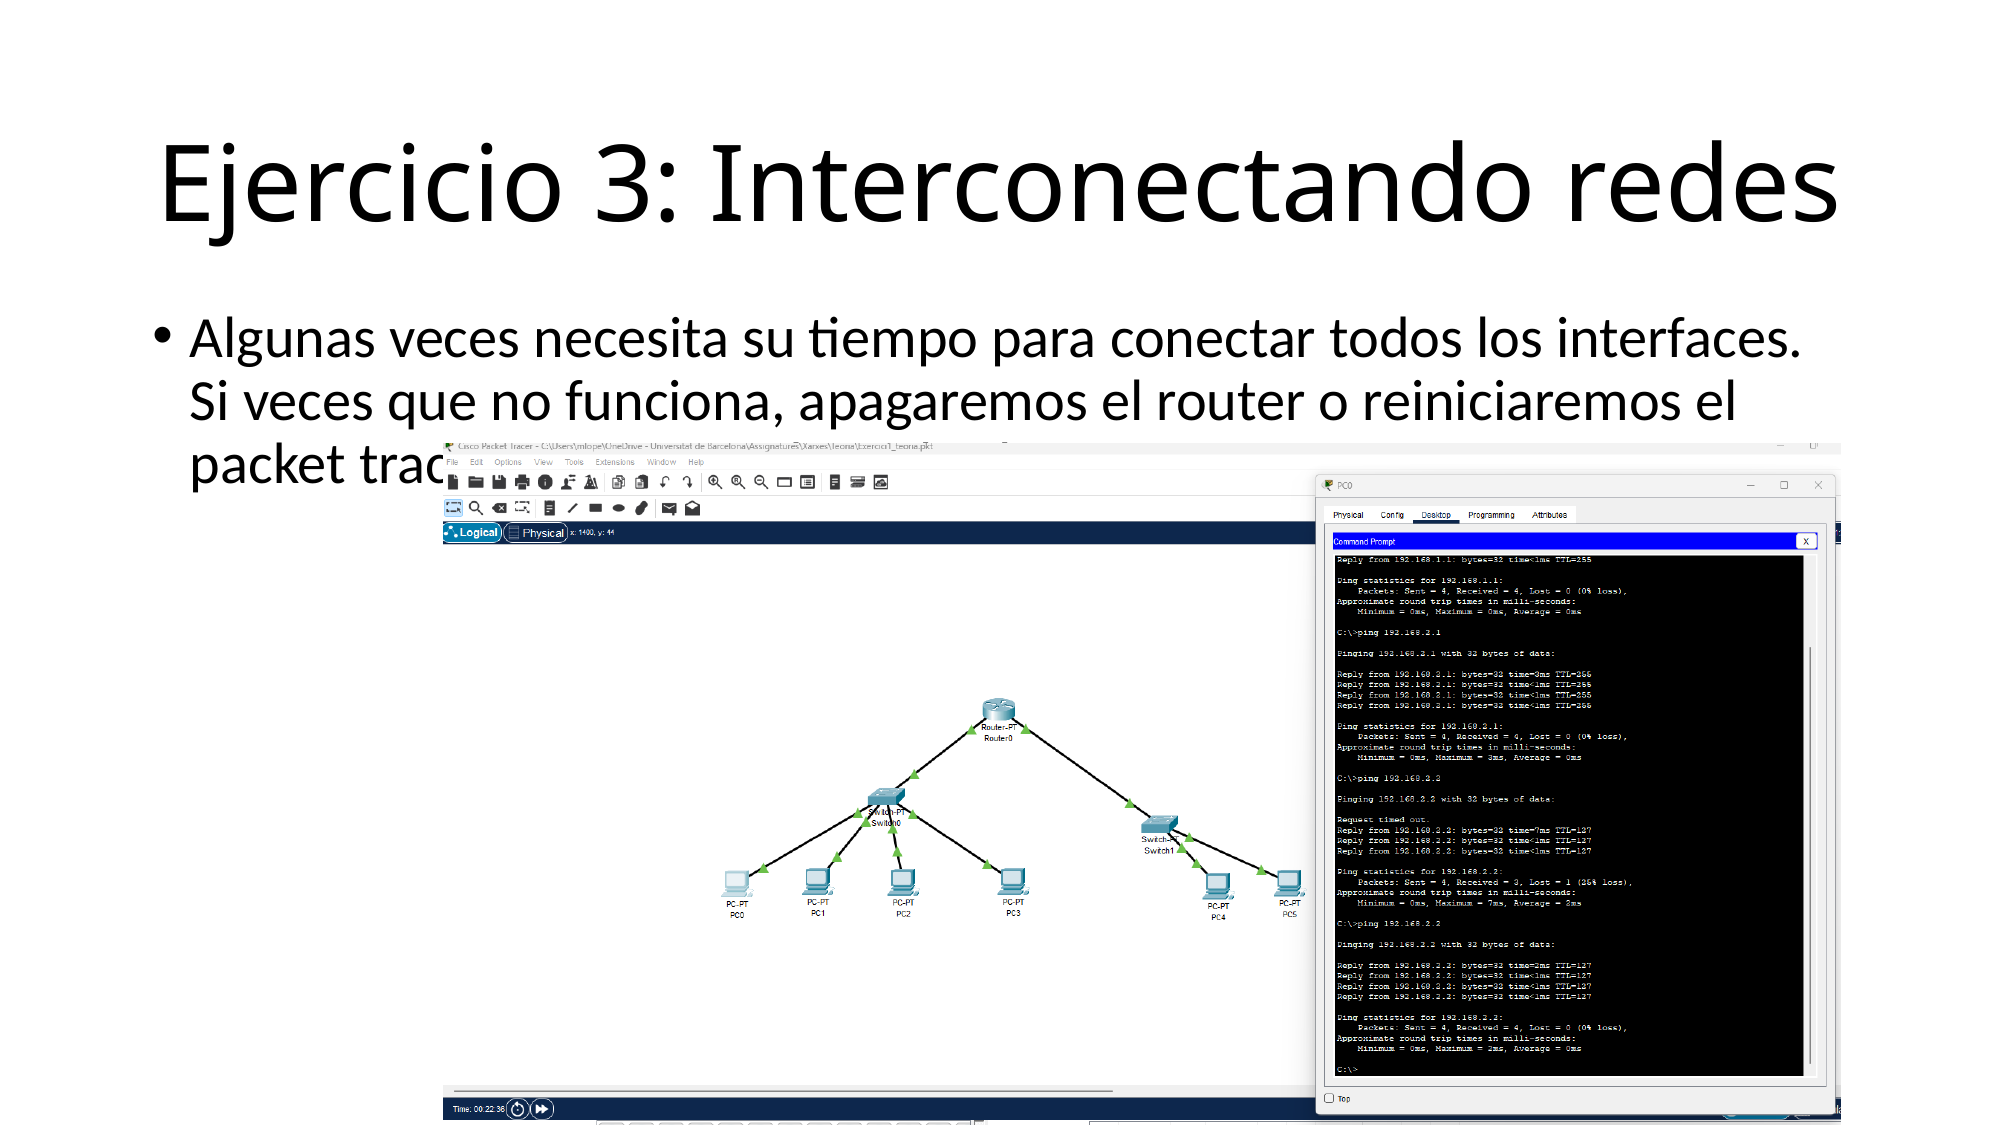

Ejercicio 3: Interconectando redes
# Algunas veces necesita su tiempo para conectar todos los interfaces. Si veces que no funciona, apagaremos el router o reiniciaremos el packet tracer. Asegurate de grabarla.